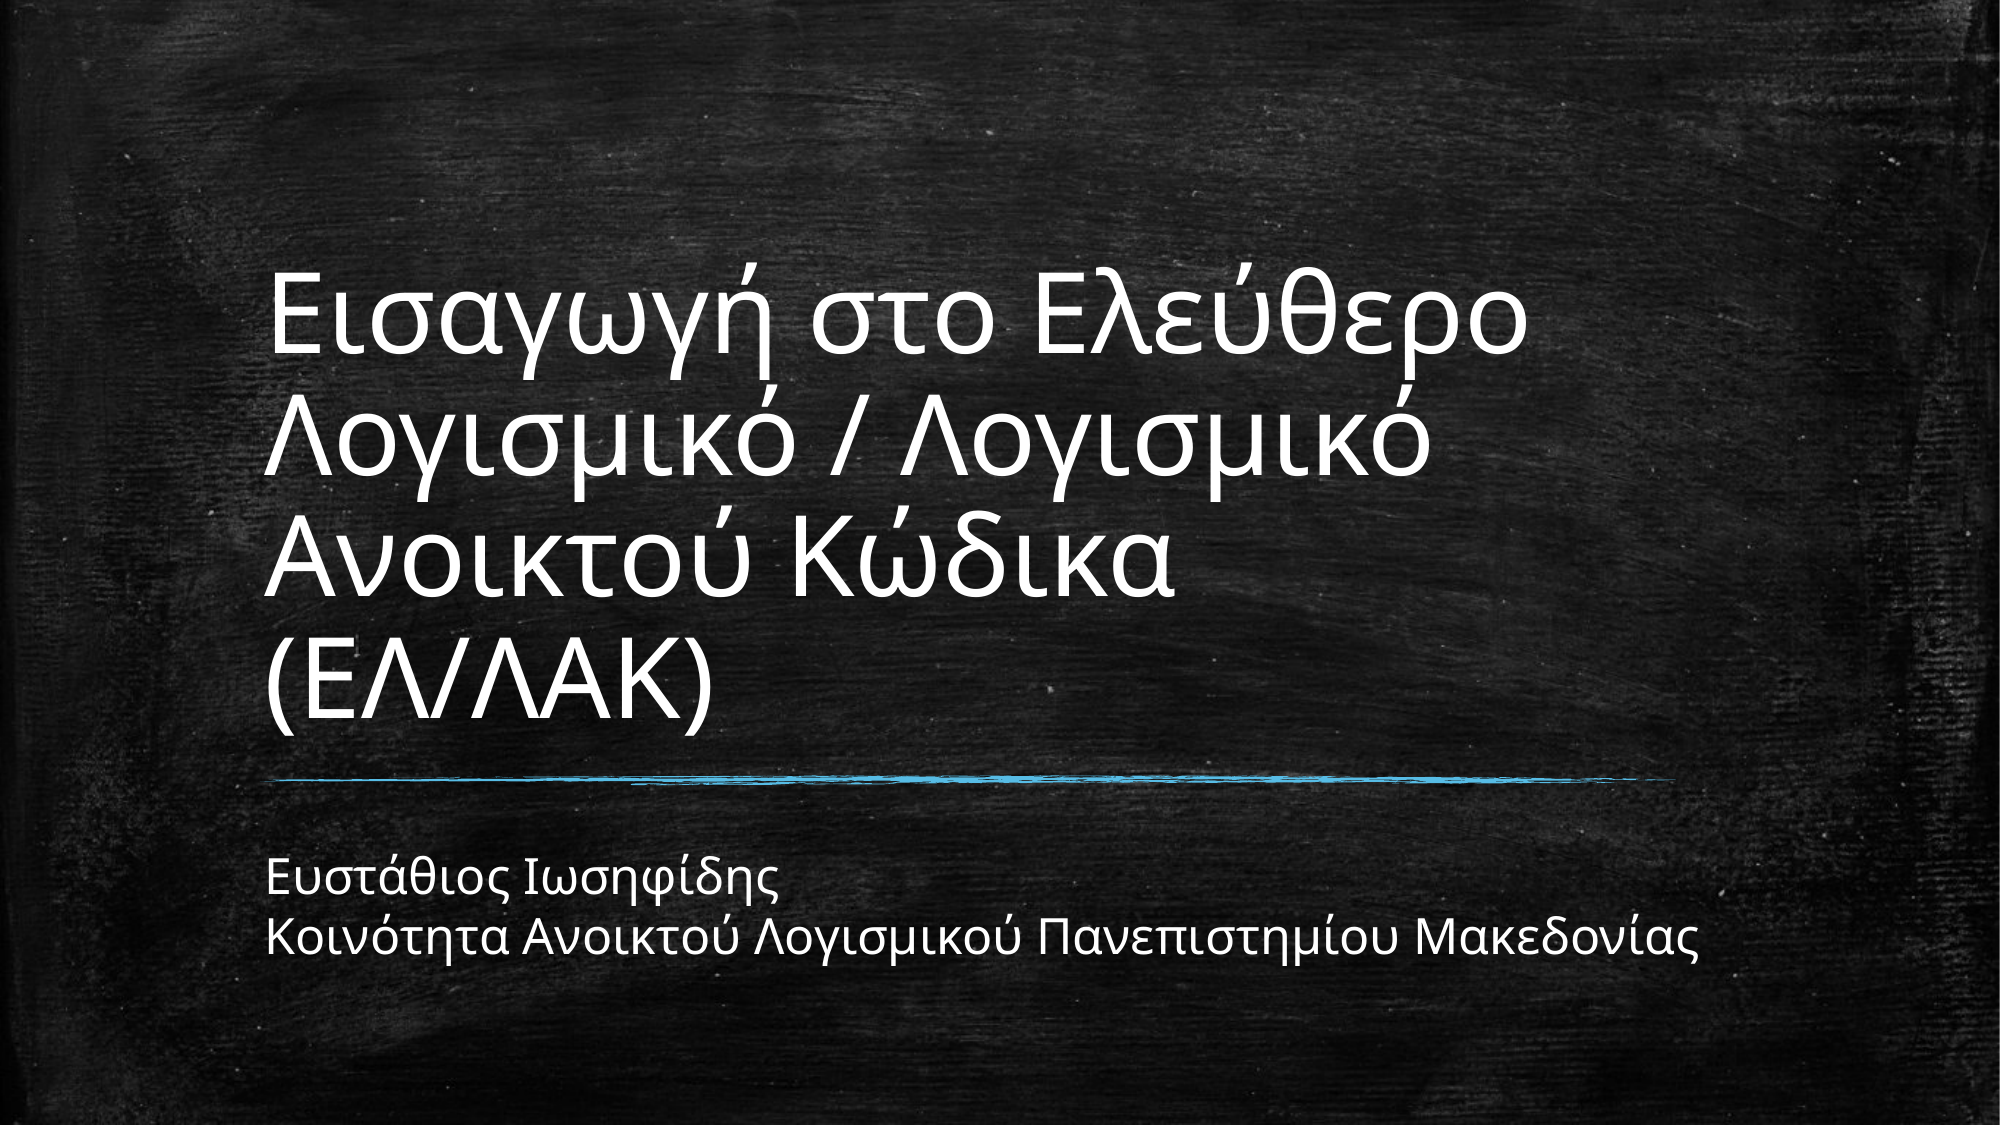

# Εισαγωγή στο Ελεύθερο Λογισμικό / Λογισμικό Ανοικτού Κώδικα (ΕΛ/ΛΑΚ)
Ευστάθιος Ιωσηφίδης
Κοινότητα Ανοικτού Λογισμικού Πανεπιστημίου Μακεδονίας